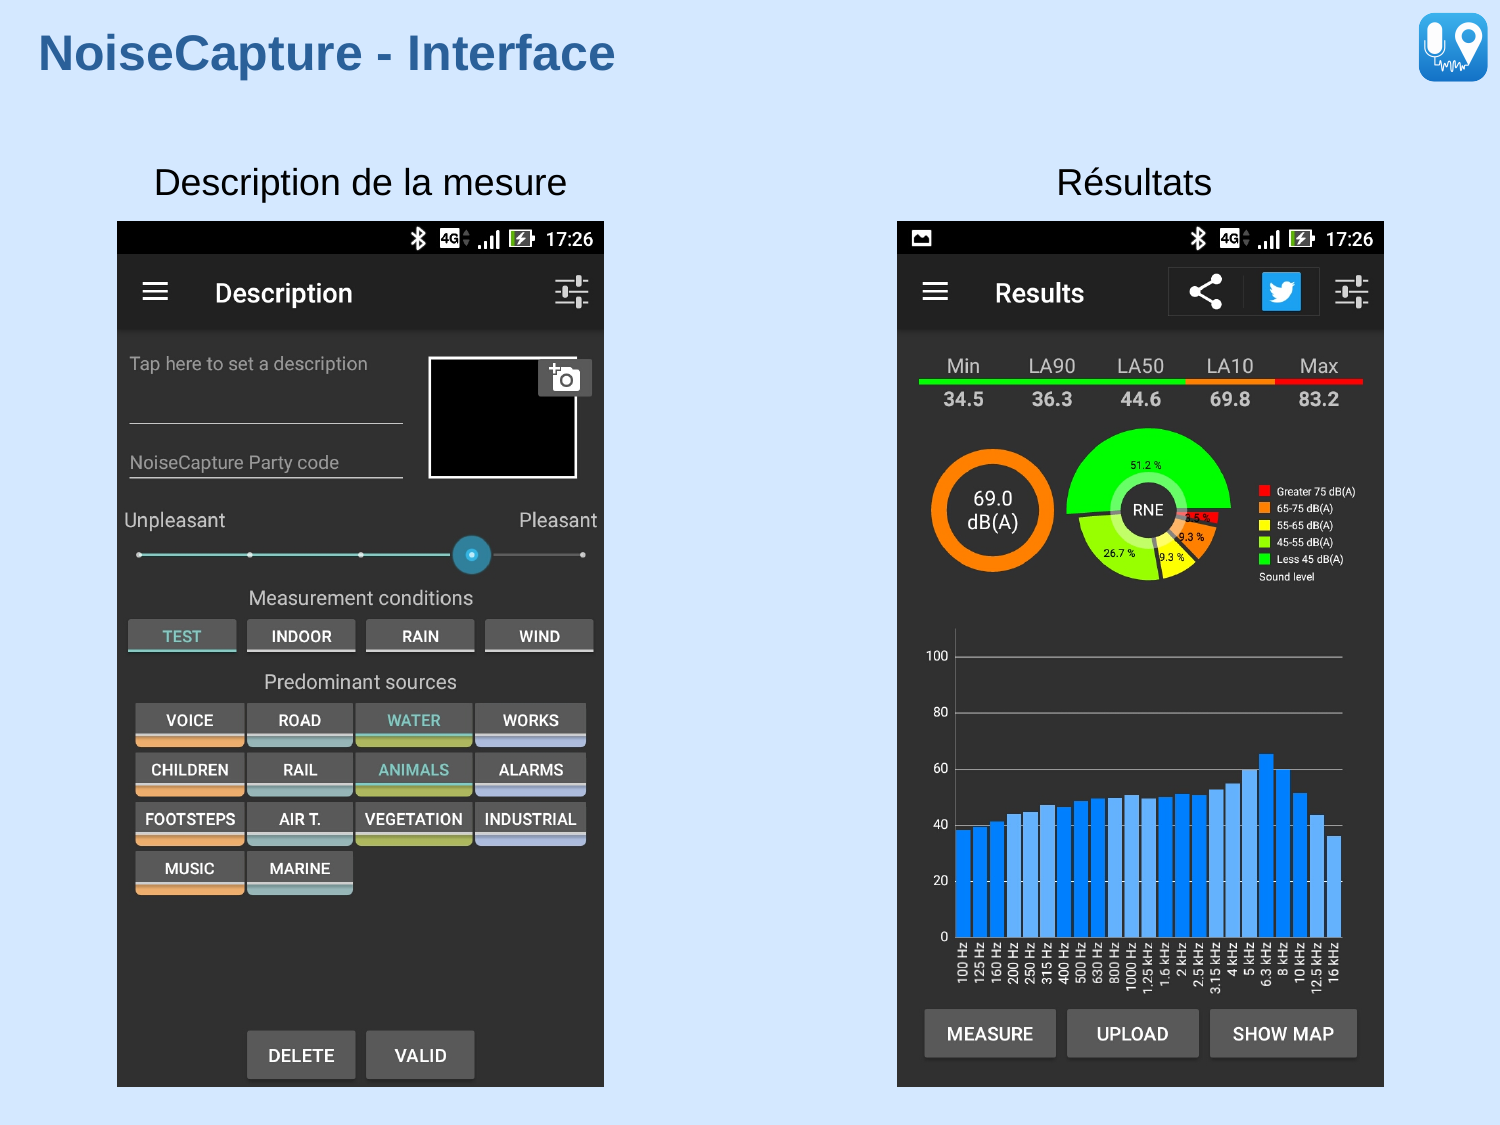

NoiseCapture - Interface
Description de la mesure
Résultats